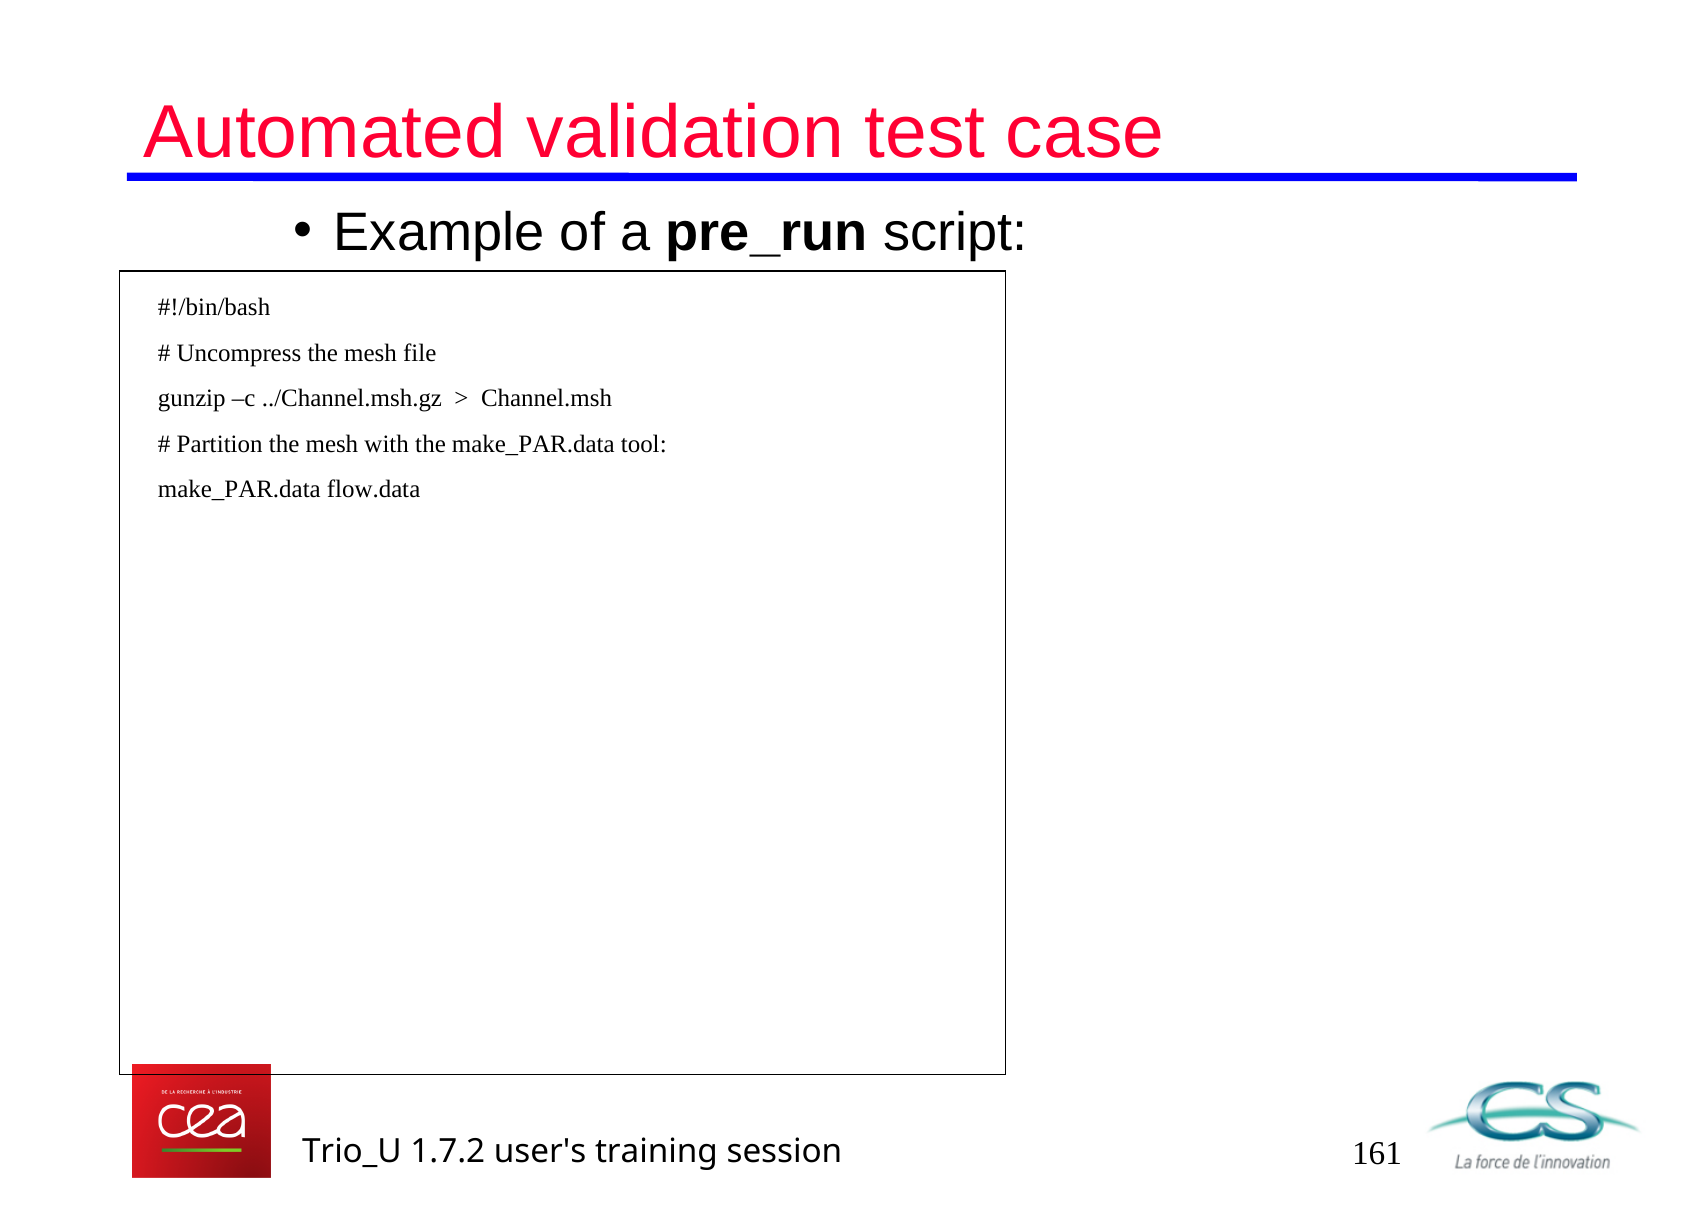

# Automated validation test case
Example of a pre_run script:
#!/bin/bash
# Uncompress the mesh file
gunzip –c ../Channel.msh.gz > Channel.msh
# Partition the mesh with the make_PAR.data tool:
make_PAR.data flow.data
Trio_U 1.7.2 user's training session
161